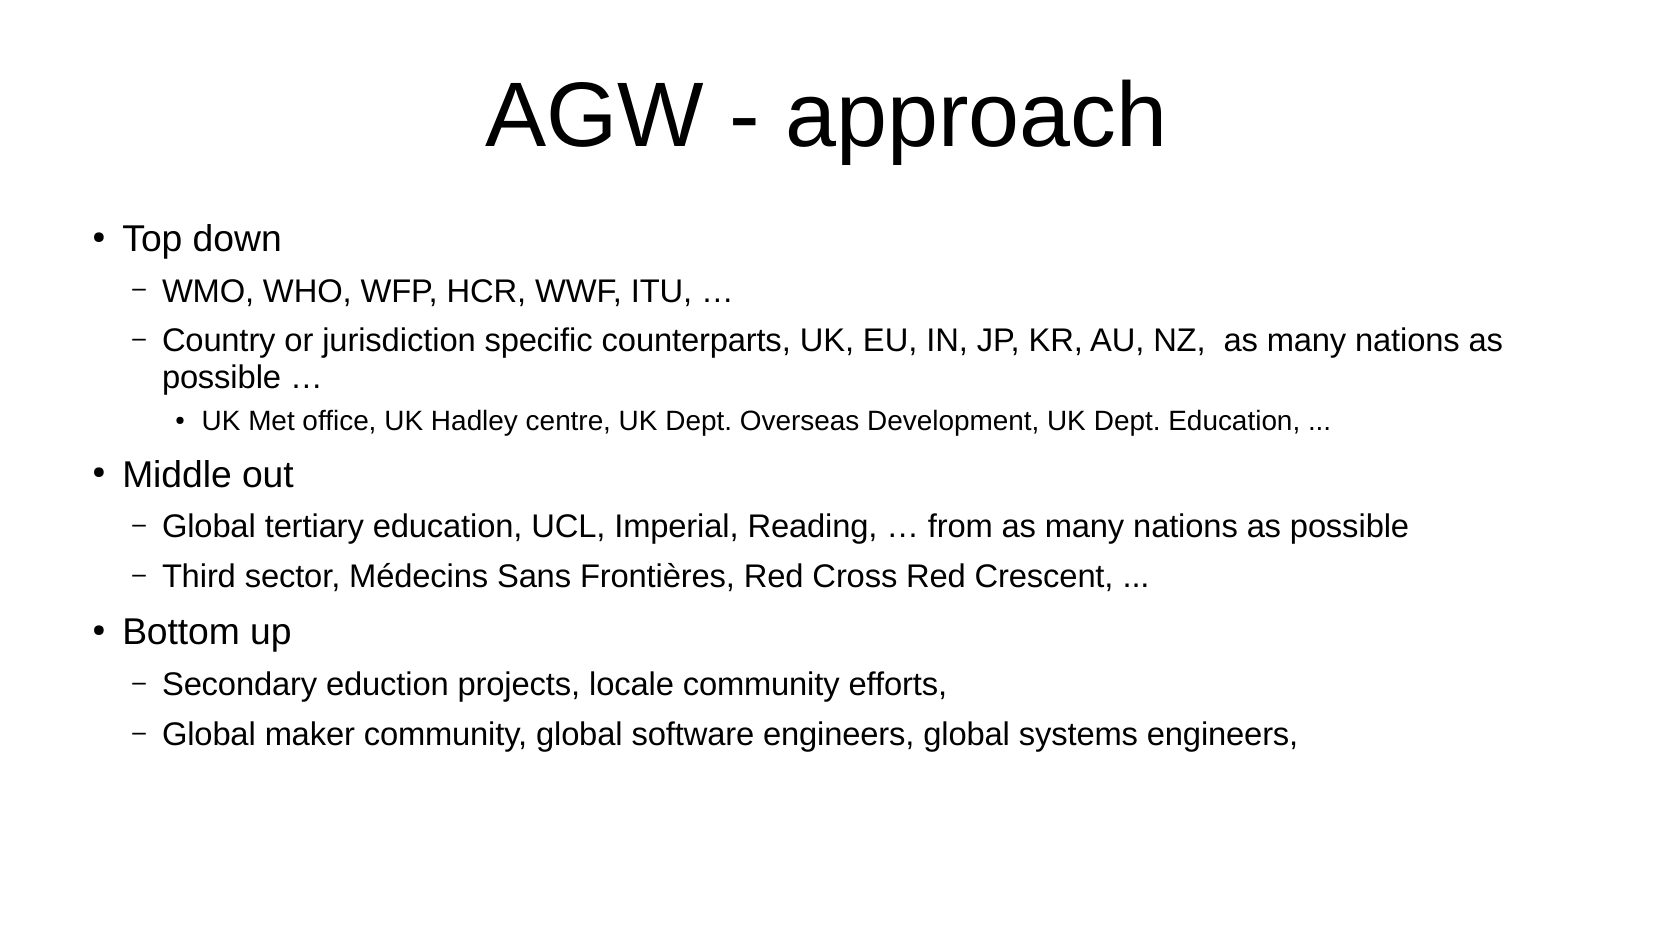

# AGW - approach
Top down
WMO, WHO, WFP, HCR, WWF, ITU, …
Country or jurisdiction specific counterparts, UK, EU, IN, JP, KR, AU, NZ, as many nations as possible …
UK Met office, UK Hadley centre, UK Dept. Overseas Development, UK Dept. Education, ...
Middle out
Global tertiary education, UCL, Imperial, Reading, … from as many nations as possible
Third sector, Médecins Sans Frontières, Red Cross Red Crescent, ...
Bottom up
Secondary eduction projects, locale community efforts,
Global maker community, global software engineers, global systems engineers,